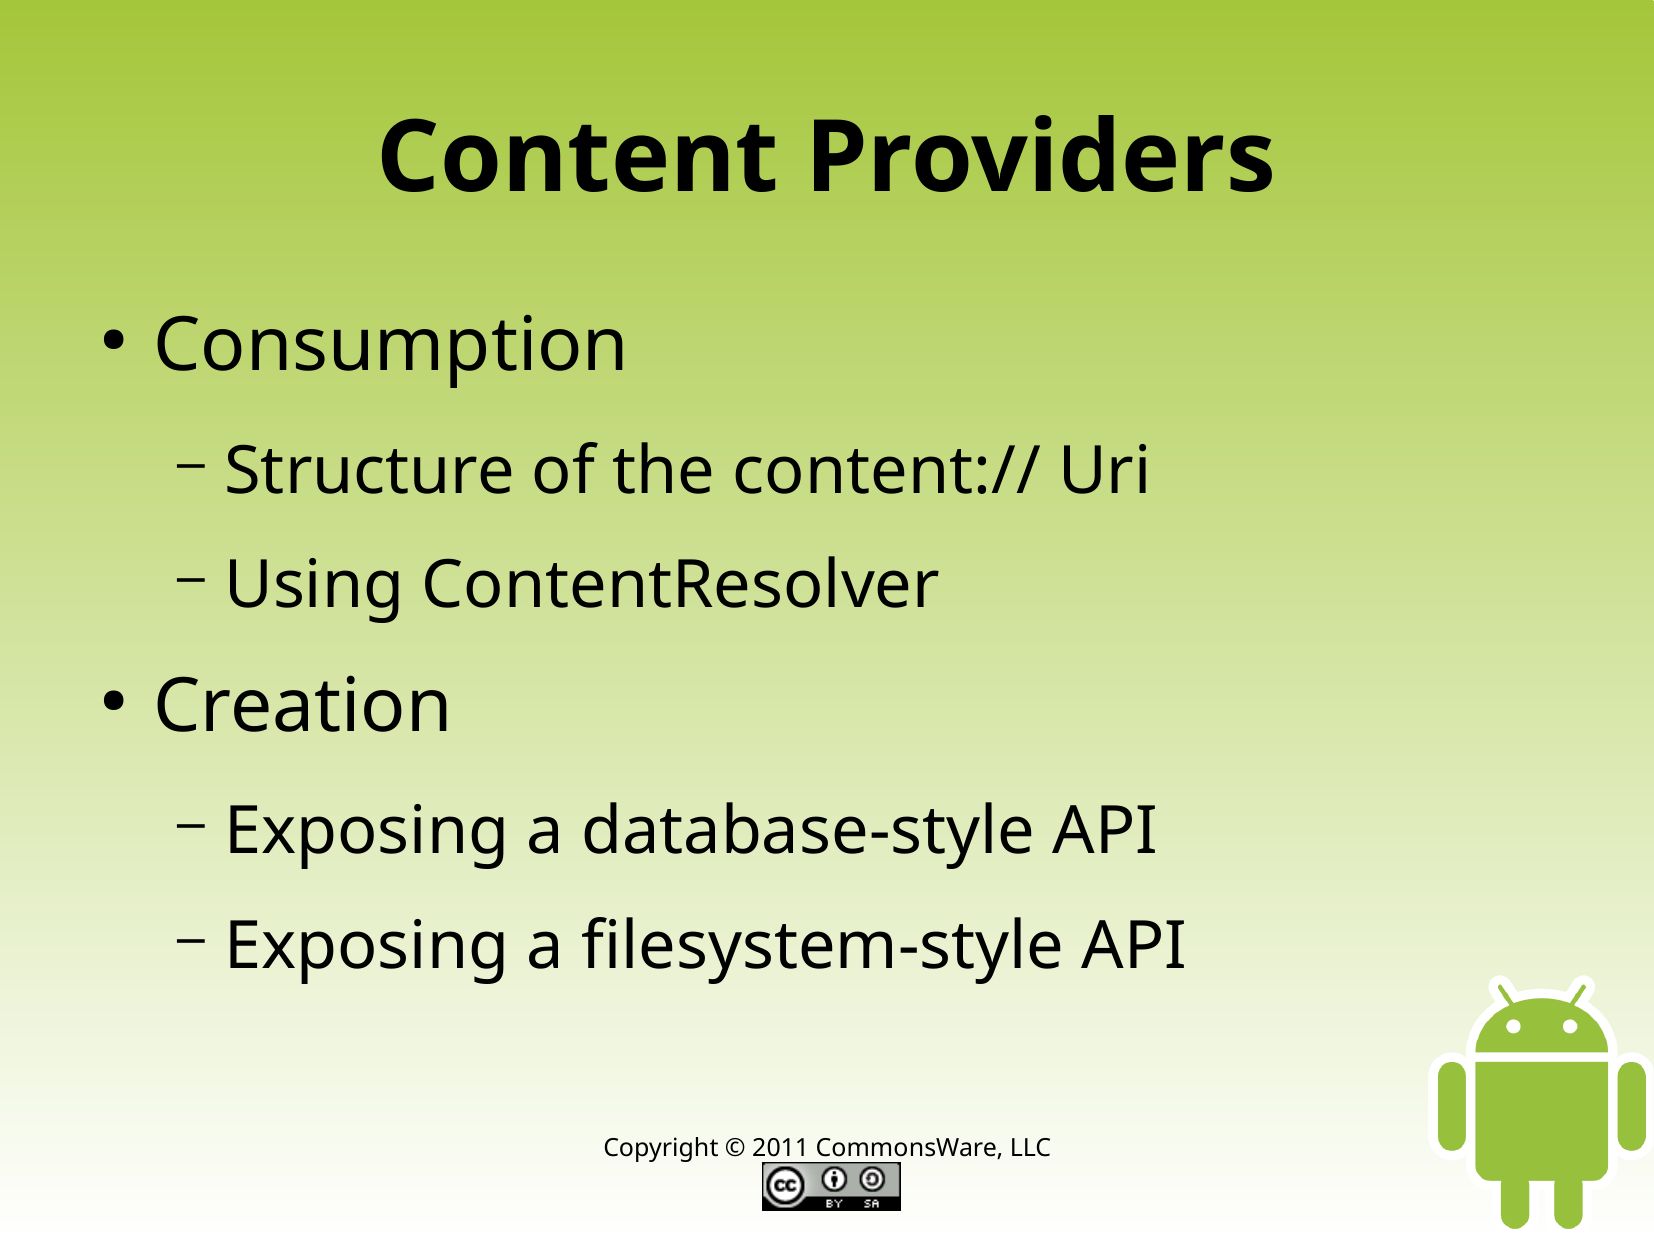

# Content Providers
Consumption
Structure of the content:// Uri
Using ContentResolver
Creation
Exposing a database-style API
Exposing a filesystem-style API